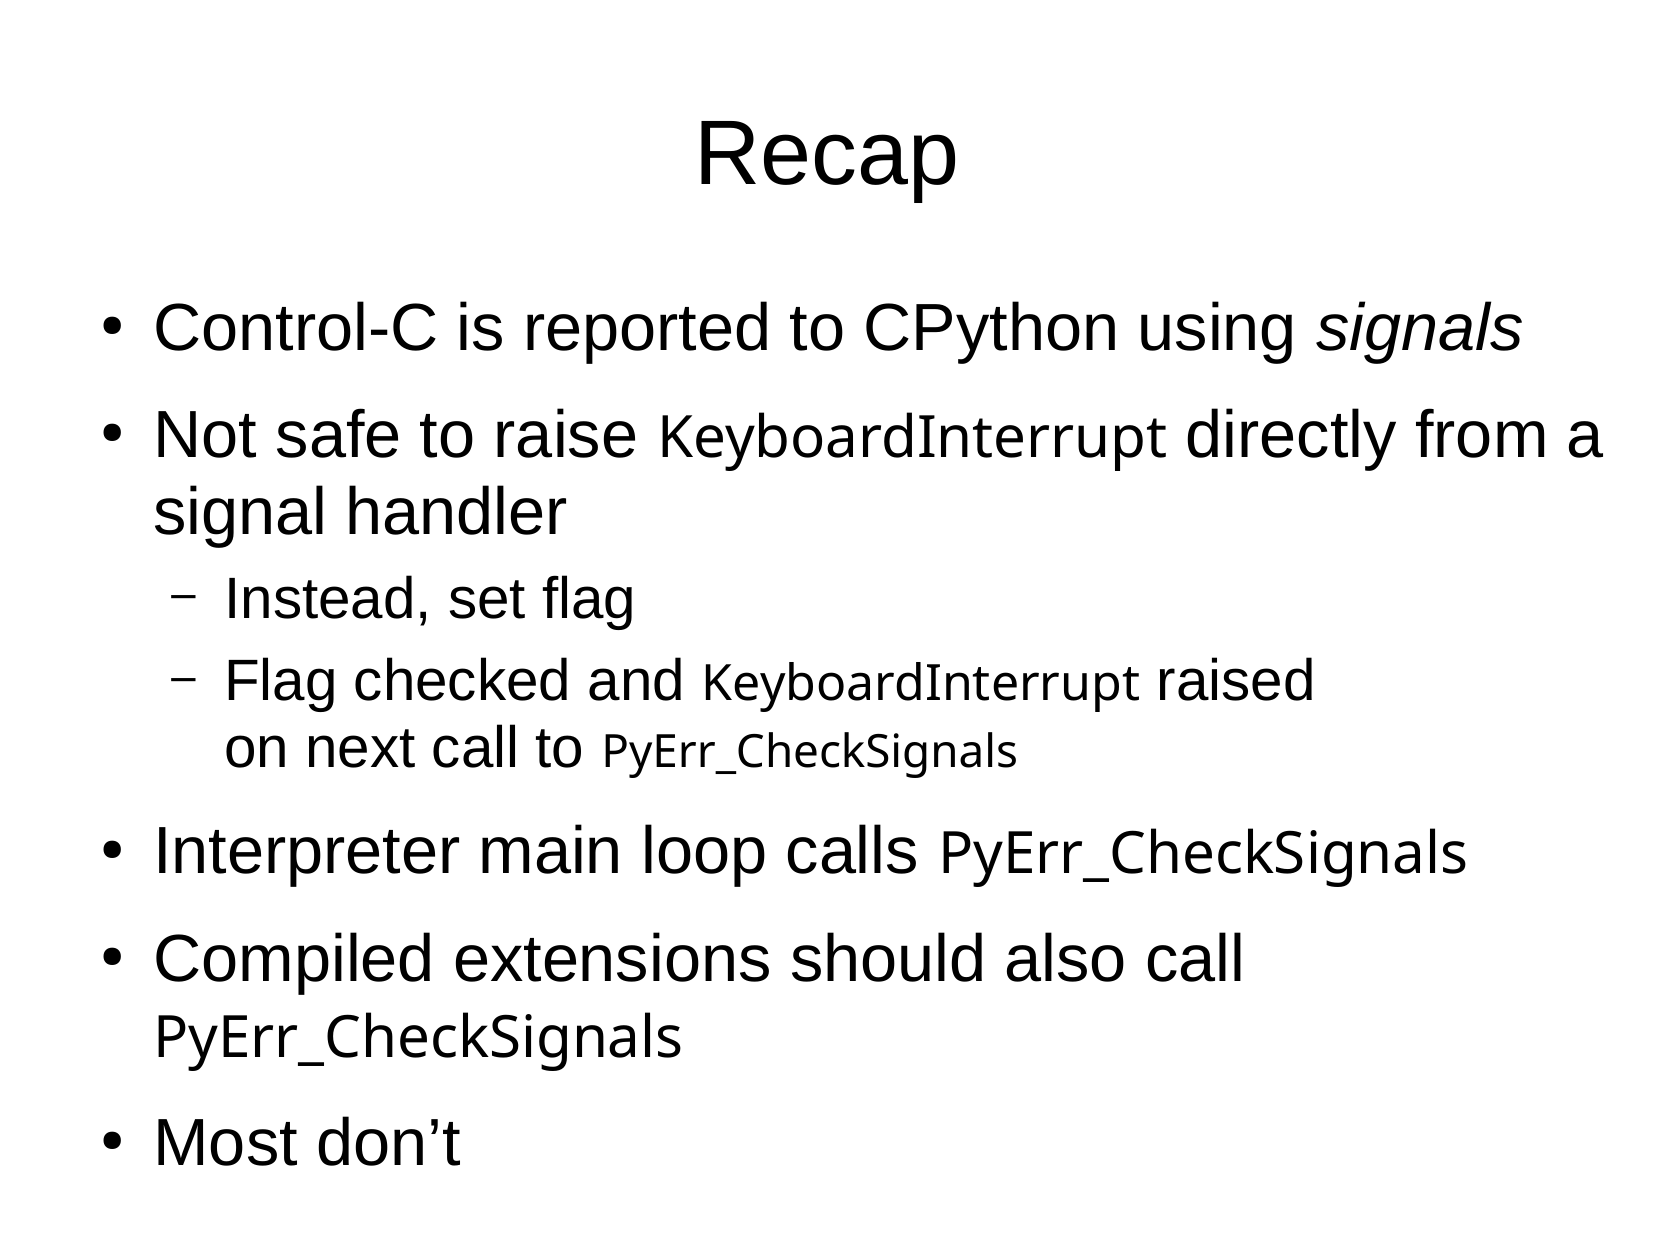

# Recap
Control-C is reported to CPython using signals
Not safe to raise KeyboardInterrupt directly from a signal handler
Instead, set flag
Flag checked and KeyboardInterrupt raised
on next call to PyErr_CheckSignals
Interpreter main loop calls PyErr_CheckSignals
Compiled extensions should also call PyErr_CheckSignals
Most don’t